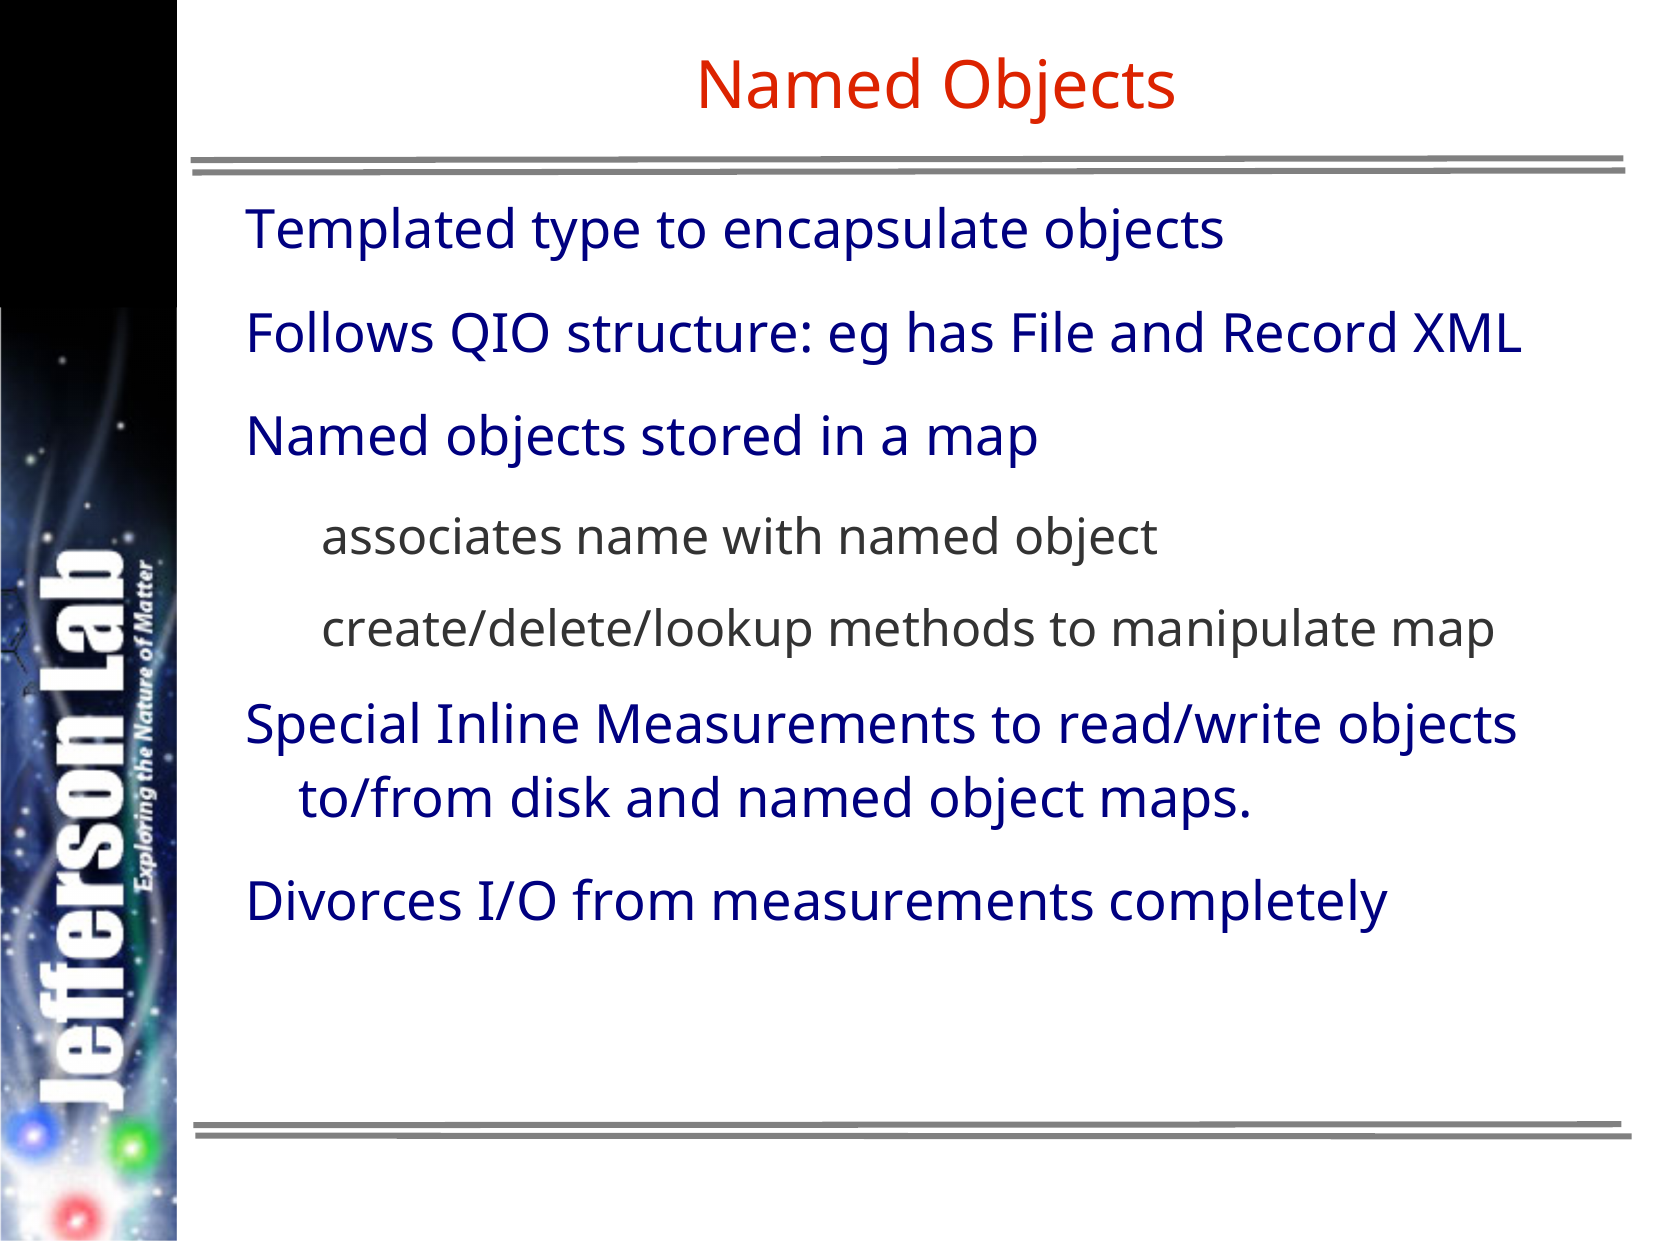

# Named Objects
Templated type to encapsulate objects
Follows QIO structure: eg has File and Record XML
Named objects stored in a map
associates name with named object
create/delete/lookup methods to manipulate map
Special Inline Measurements to read/write objects to/from disk and named object maps.
Divorces I/O from measurements completely